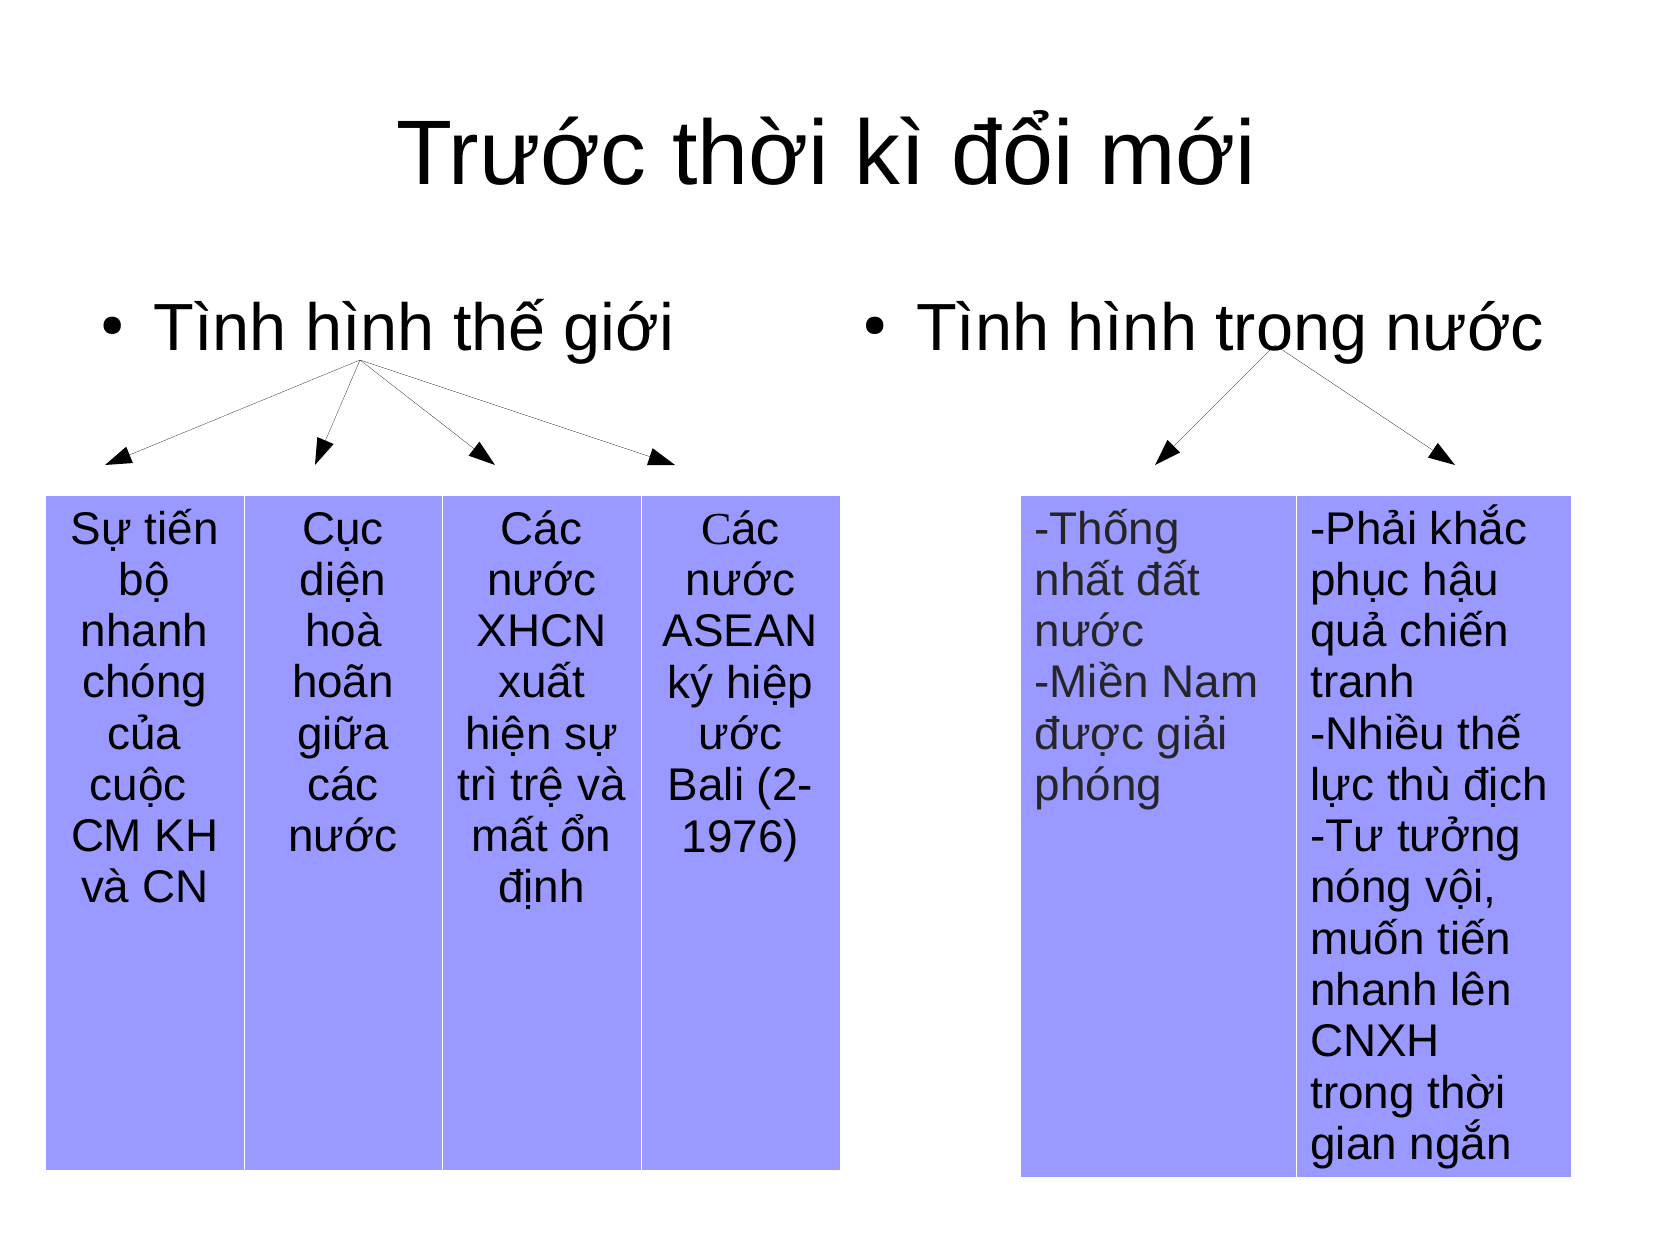

# Trước thời kì đổi mới
Tình hình thế giới
Tình hình trong nước
| Sự tiến bộ nhanh chóng của cuộc CM KH và CN | Cục diện hoà hoãn giữa các nước | Các nước XHCN xuất hiện sự trì trệ và mất ổn định | Các nước ASEAN ký hiệp ước Bali (2-1976) |
| --- | --- | --- | --- |
| -Thống nhất đất nước -Miền Nam được giải phóng | -Phải khắc phục hậu quả chiến tranh -Nhiều thế lực thù địch -Tư tưởng nóng vội, muốn tiến nhanh lên CNXH trong thời gian ngắn |
| --- | --- |